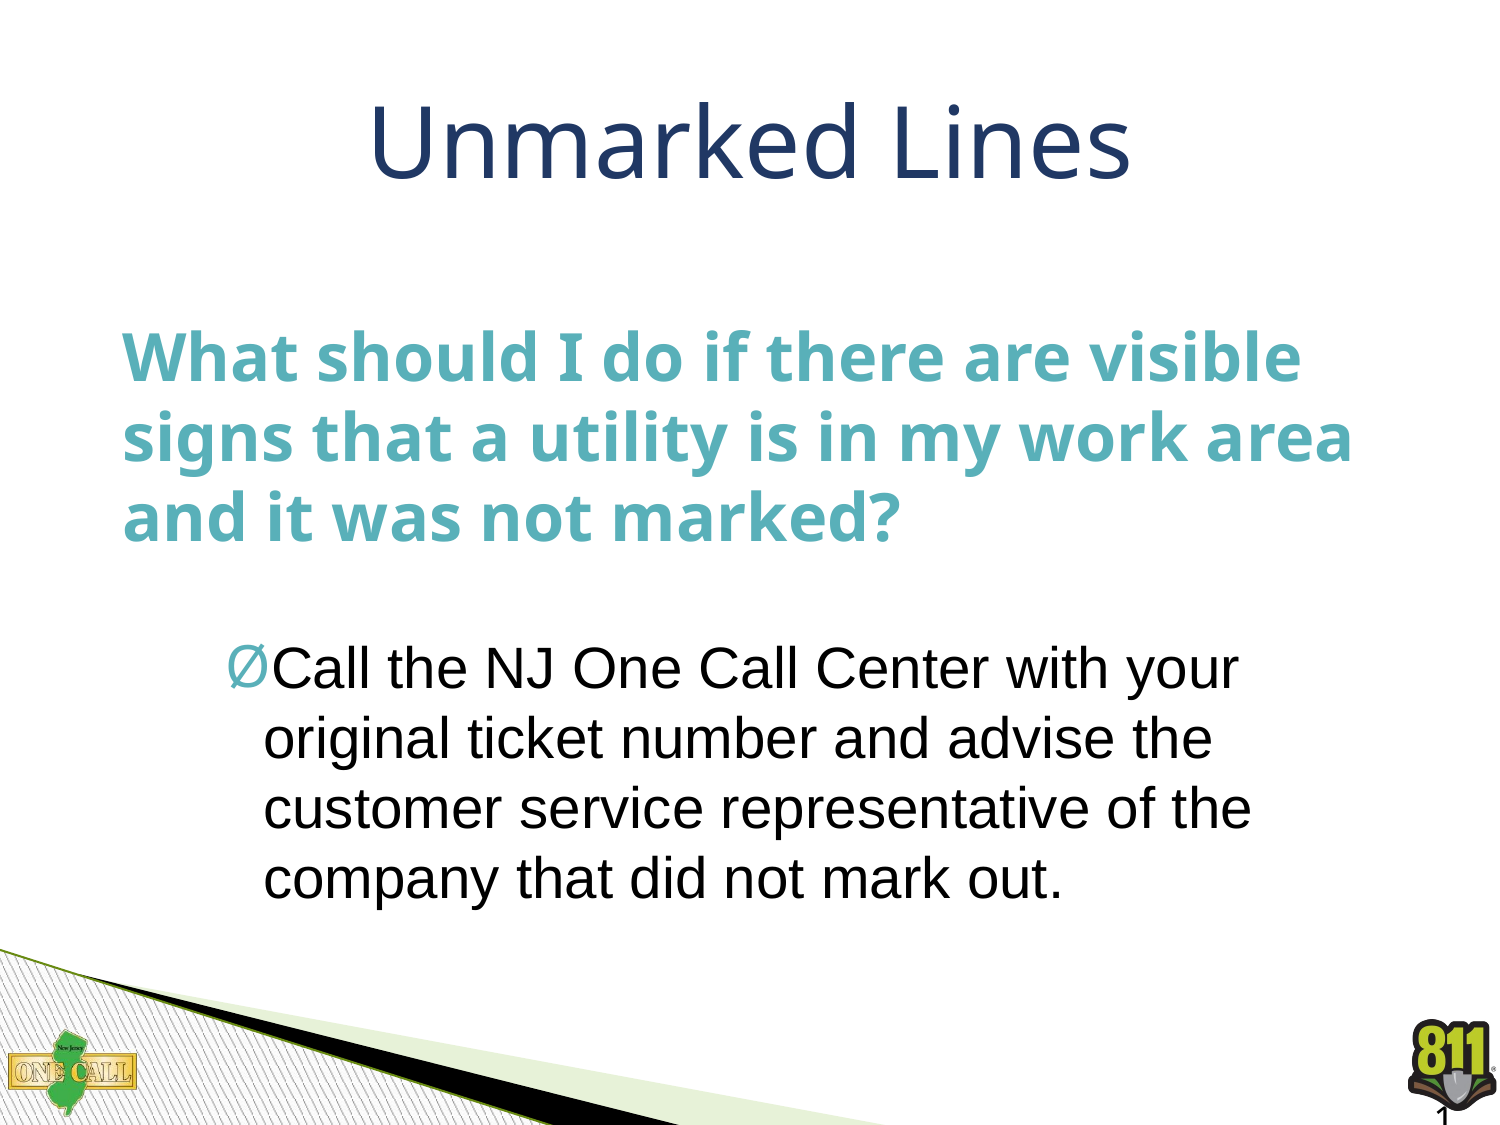

Unmarked Lines
# What should I do if there are visible signs that a utility is in my work area and it was not marked?
Call the NJ One Call Center with your original ticket number and advise the customer service representative of the company that did not mark out.